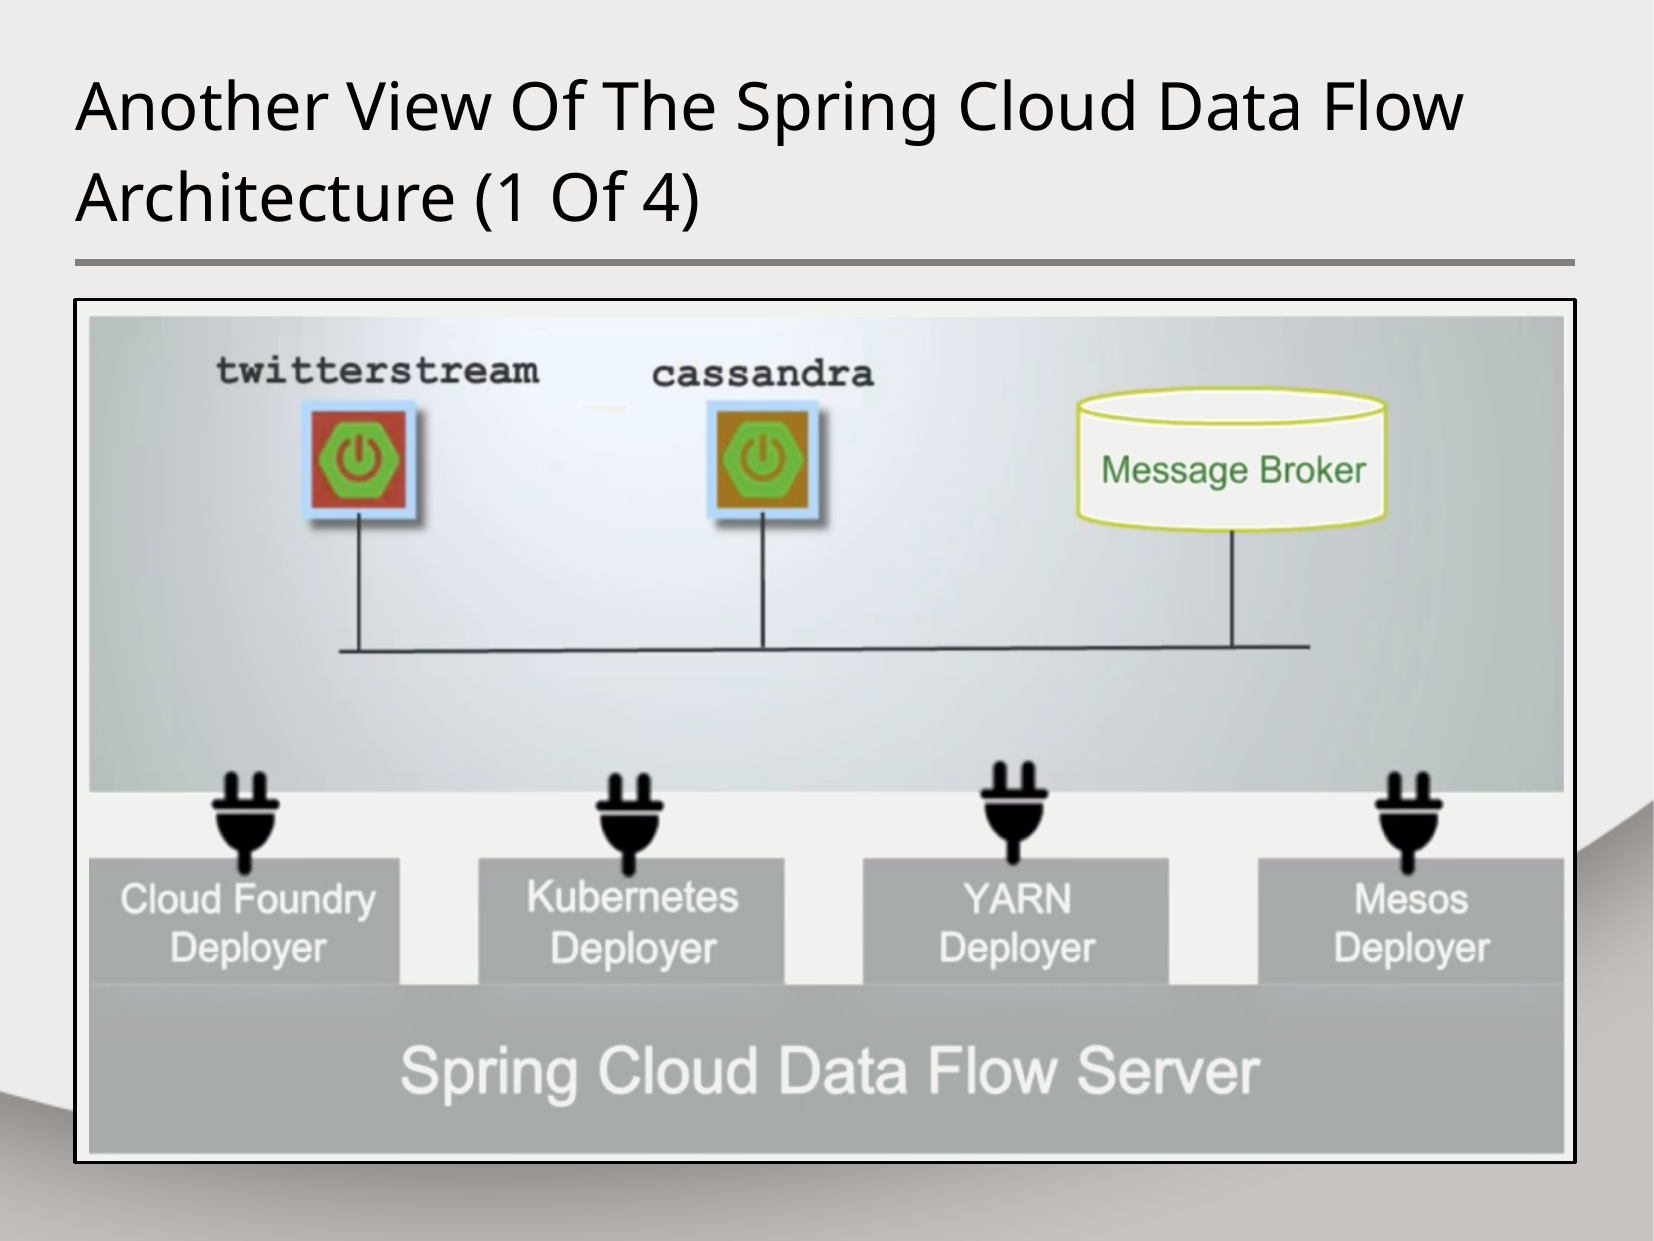

# Another View Of The Spring Cloud Data Flow Architecture (1 Of 4)